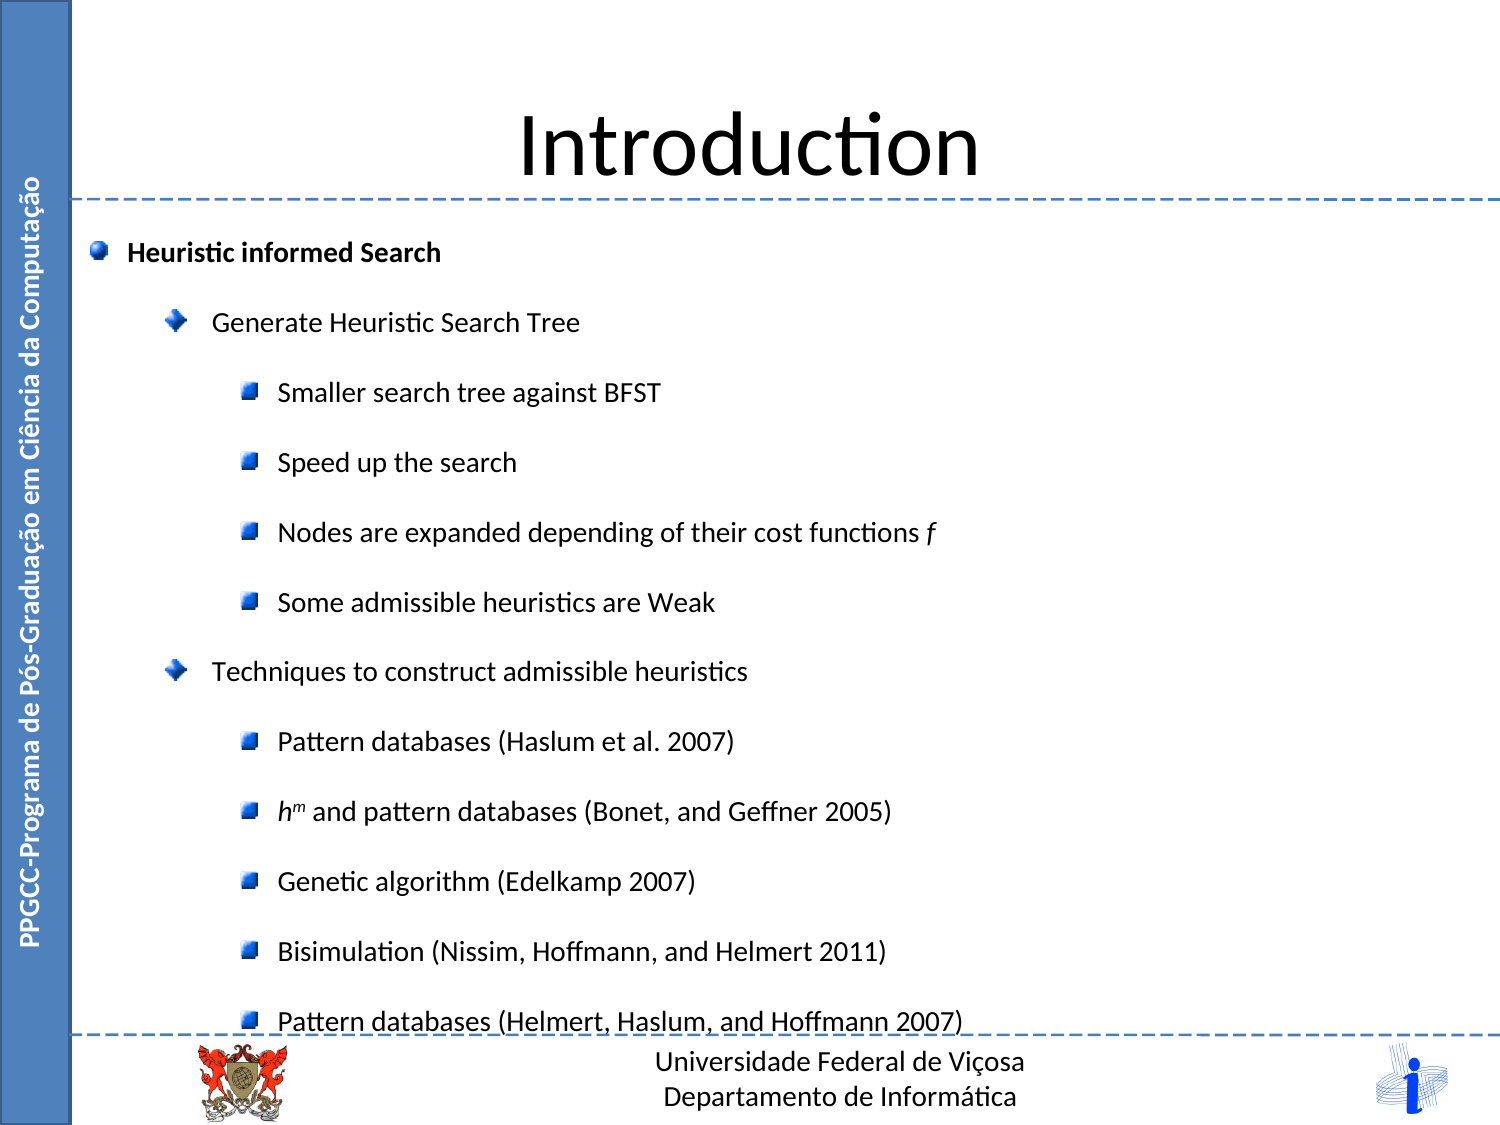

Introduction
 Heuristic informed Search
Generate Heuristic Search Tree
Smaller search tree against BFST
Speed up the search
Nodes are expanded depending of their cost functions f
Some admissible heuristics are Weak
Techniques to construct admissible heuristics
Pattern databases (Haslum et al. 2007)
hm and pattern databases (Bonet, and Geffner 2005)
Genetic algorithm (Edelkamp 2007)
Bisimulation (Nissim, Hoffmann, and Helmert 2011)
Pattern databases (Helmert, Haslum, and Hoffmann 2007)
PPGCC-Programa de Pós-Graduação em Ciência da Computação
Universidade Federal de Viçosa
Departamento de Informática